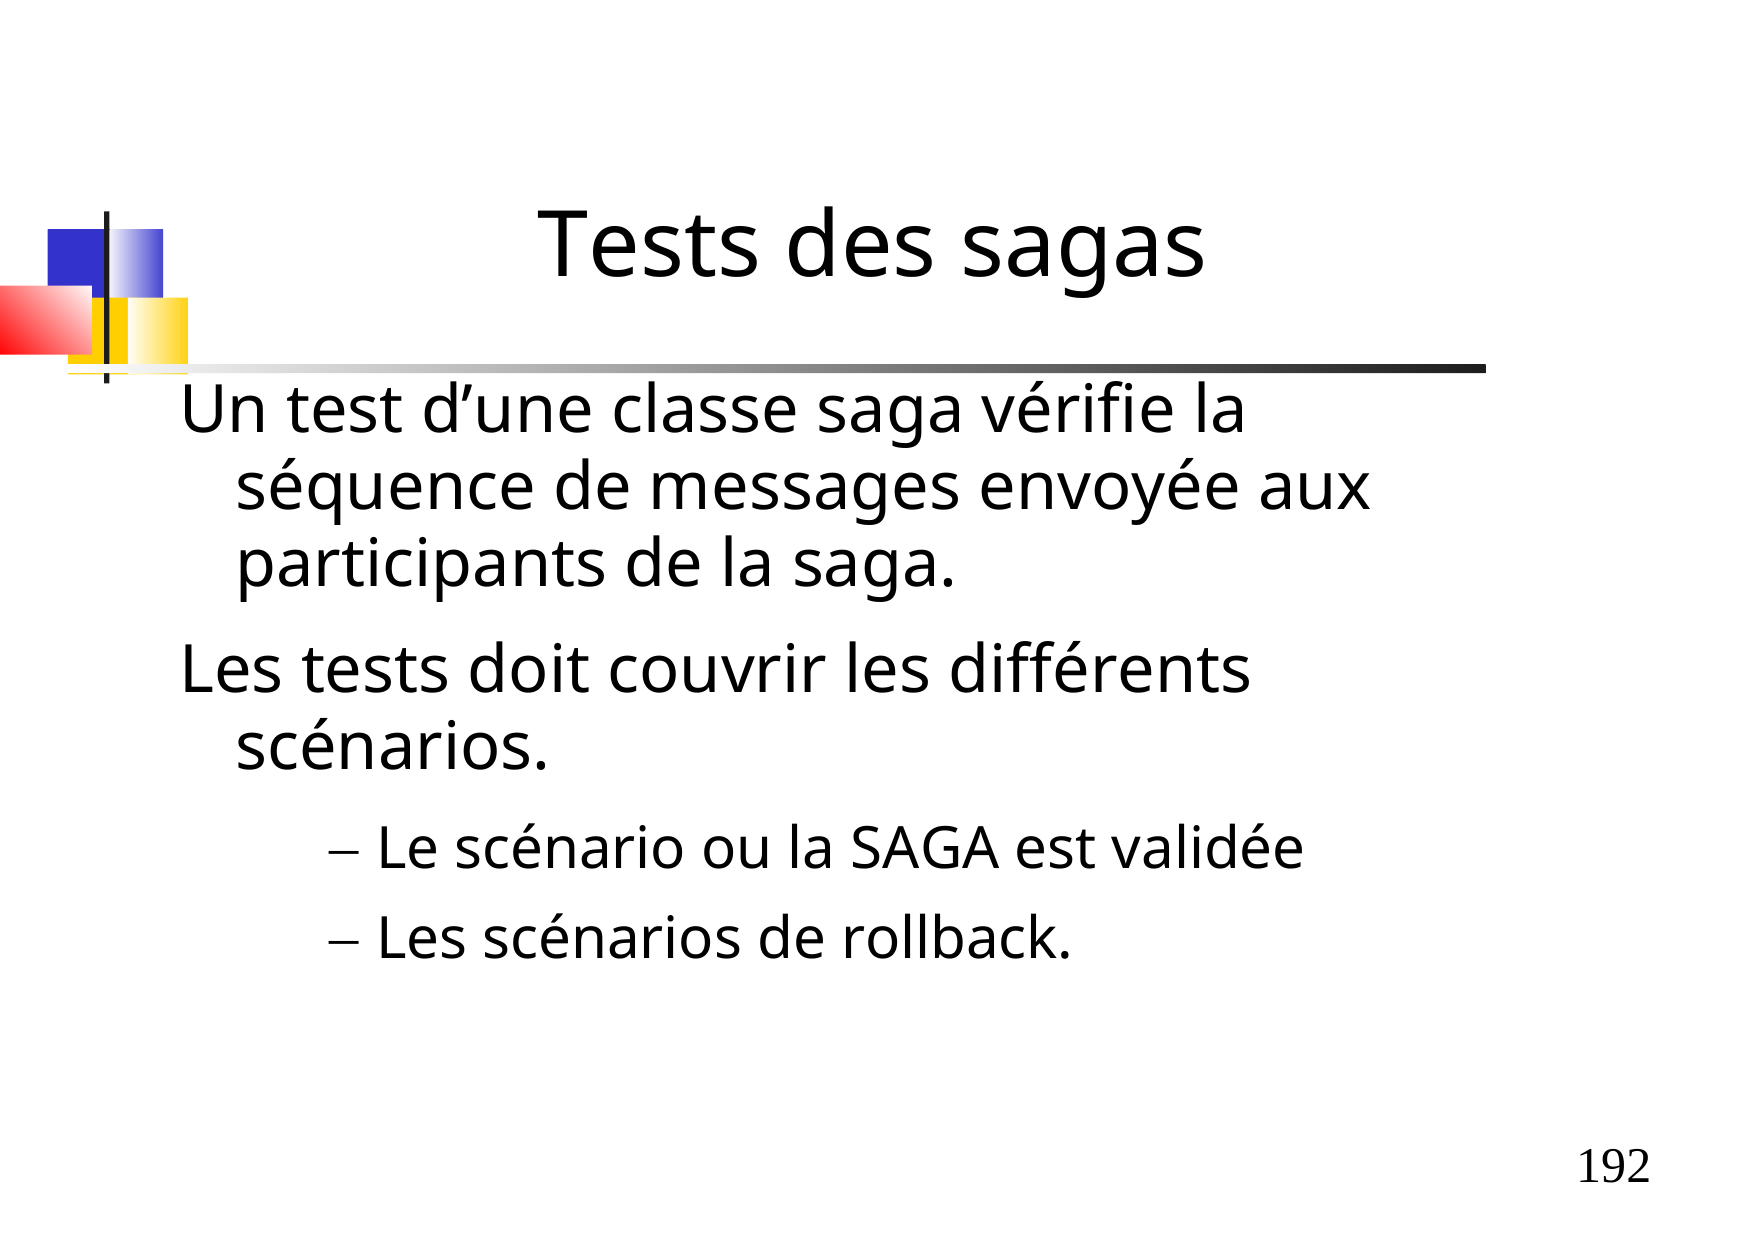

# Tests des sagas
Un test d’une classe saga vérifie la séquence de messages envoyée aux participants de la saga.
Les tests doit couvrir les différents scénarios.
Le scénario ou la SAGA est validée
Les scénarios de rollback.